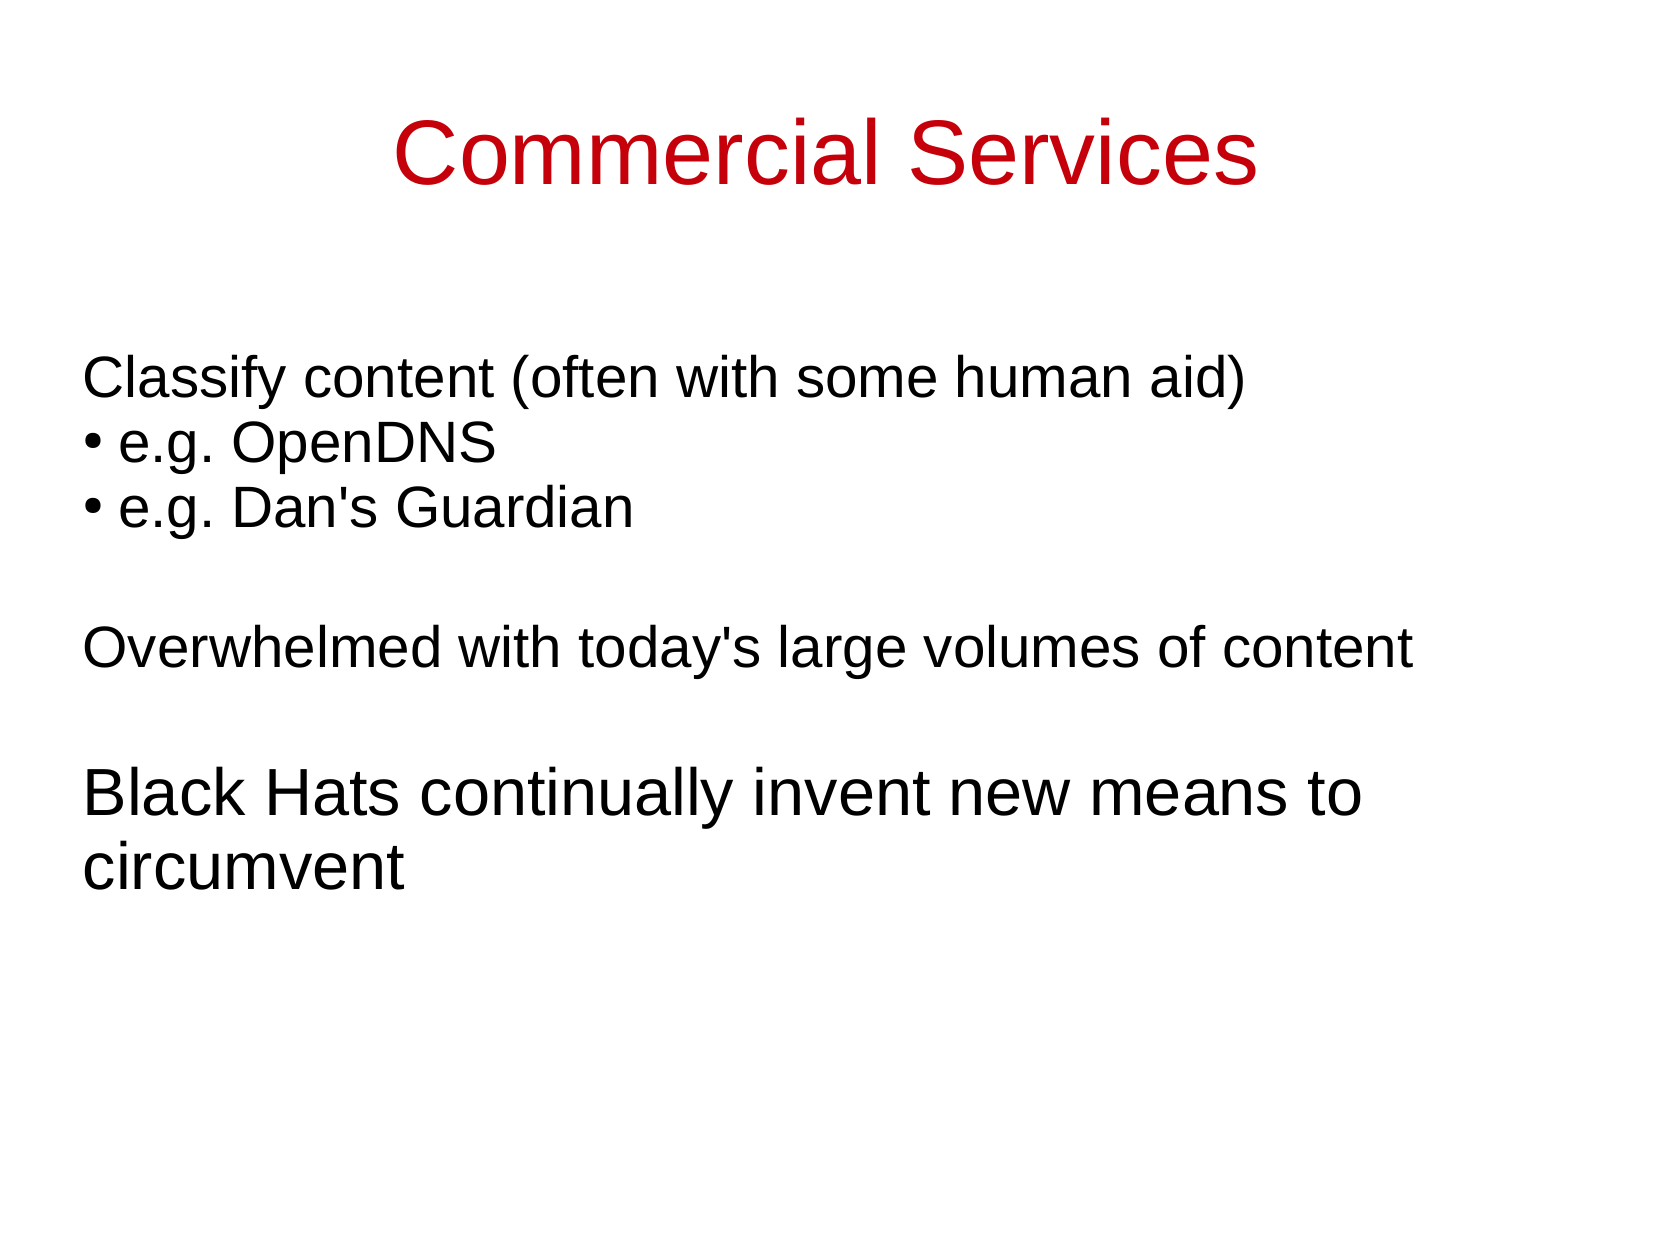

# Commercial Services
Classify content (often with some human aid)
e.g. OpenDNS
e.g. Dan's Guardian
Overwhelmed with today's large volumes of content
Black Hats continually invent new means to circumvent